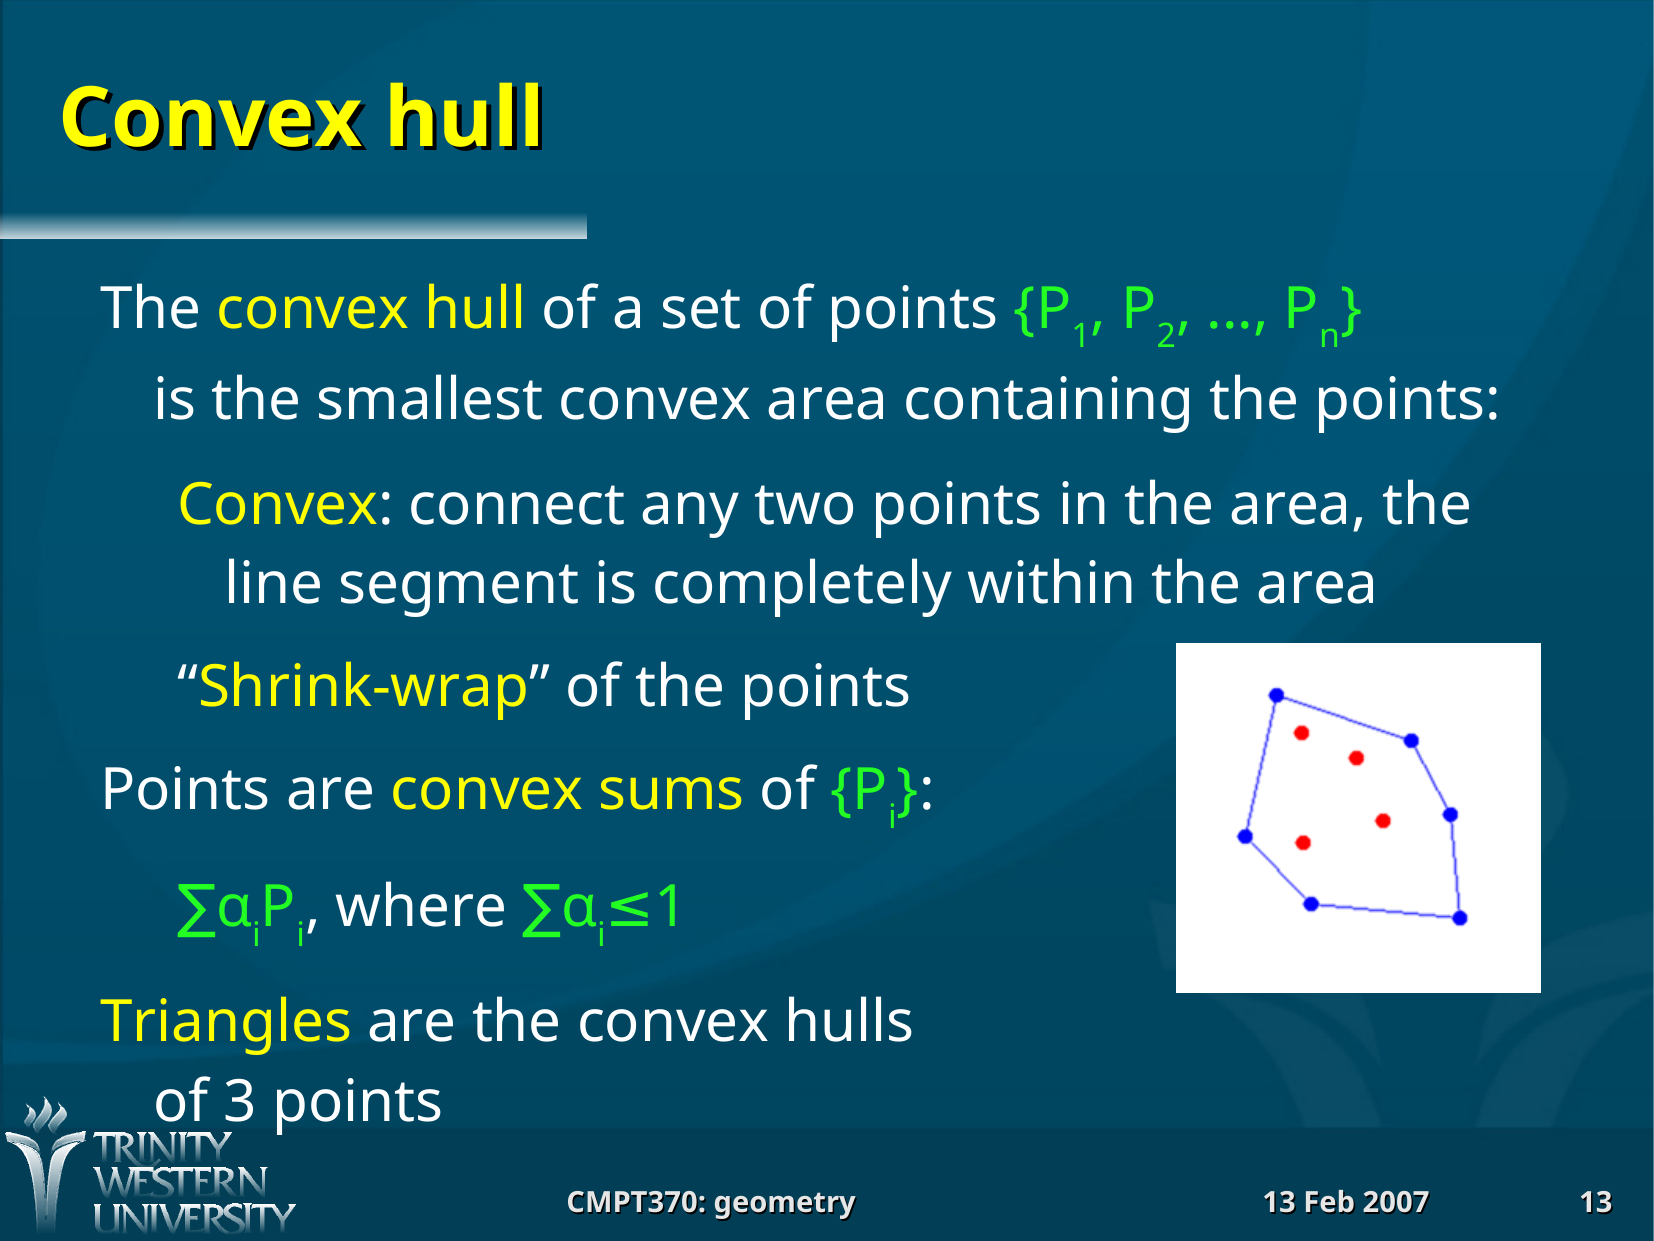

Convex hull
# The convex hull of a set of points {P1, P2, ..., Pn} is the smallest convex area containing the points:
Convex: connect any two points in the area, the line segment is completely within the area
“Shrink-wrap” of the points
Points are convex sums of {Pi}:
∑αiPi, where ∑αi≤1
Triangles are the convex hulls
of 3 points
CMPT370: geometry
13 Feb 2007
13